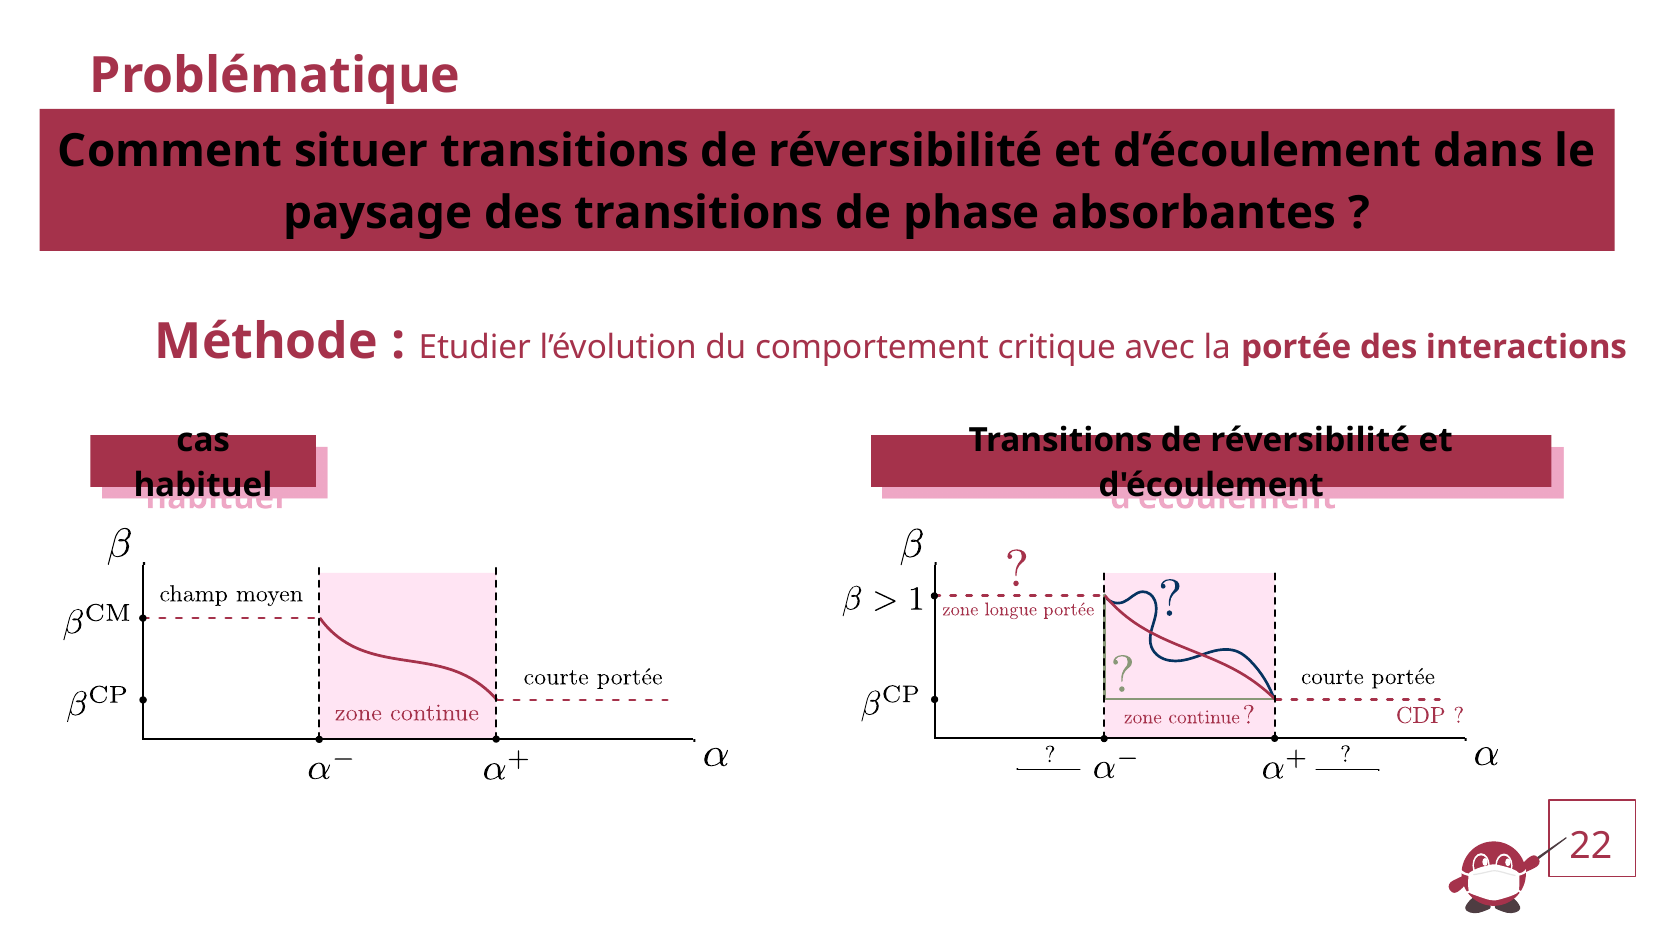

Problématique
Comment situer transitions de réversibilité et d’écoulement dans le paysage des transitions de phase absorbantes ?
Méthode : Etudier l’évolution du comportement critique avec la portée des interactions
cas habituel
Transitions de réversibilité et d'écoulement